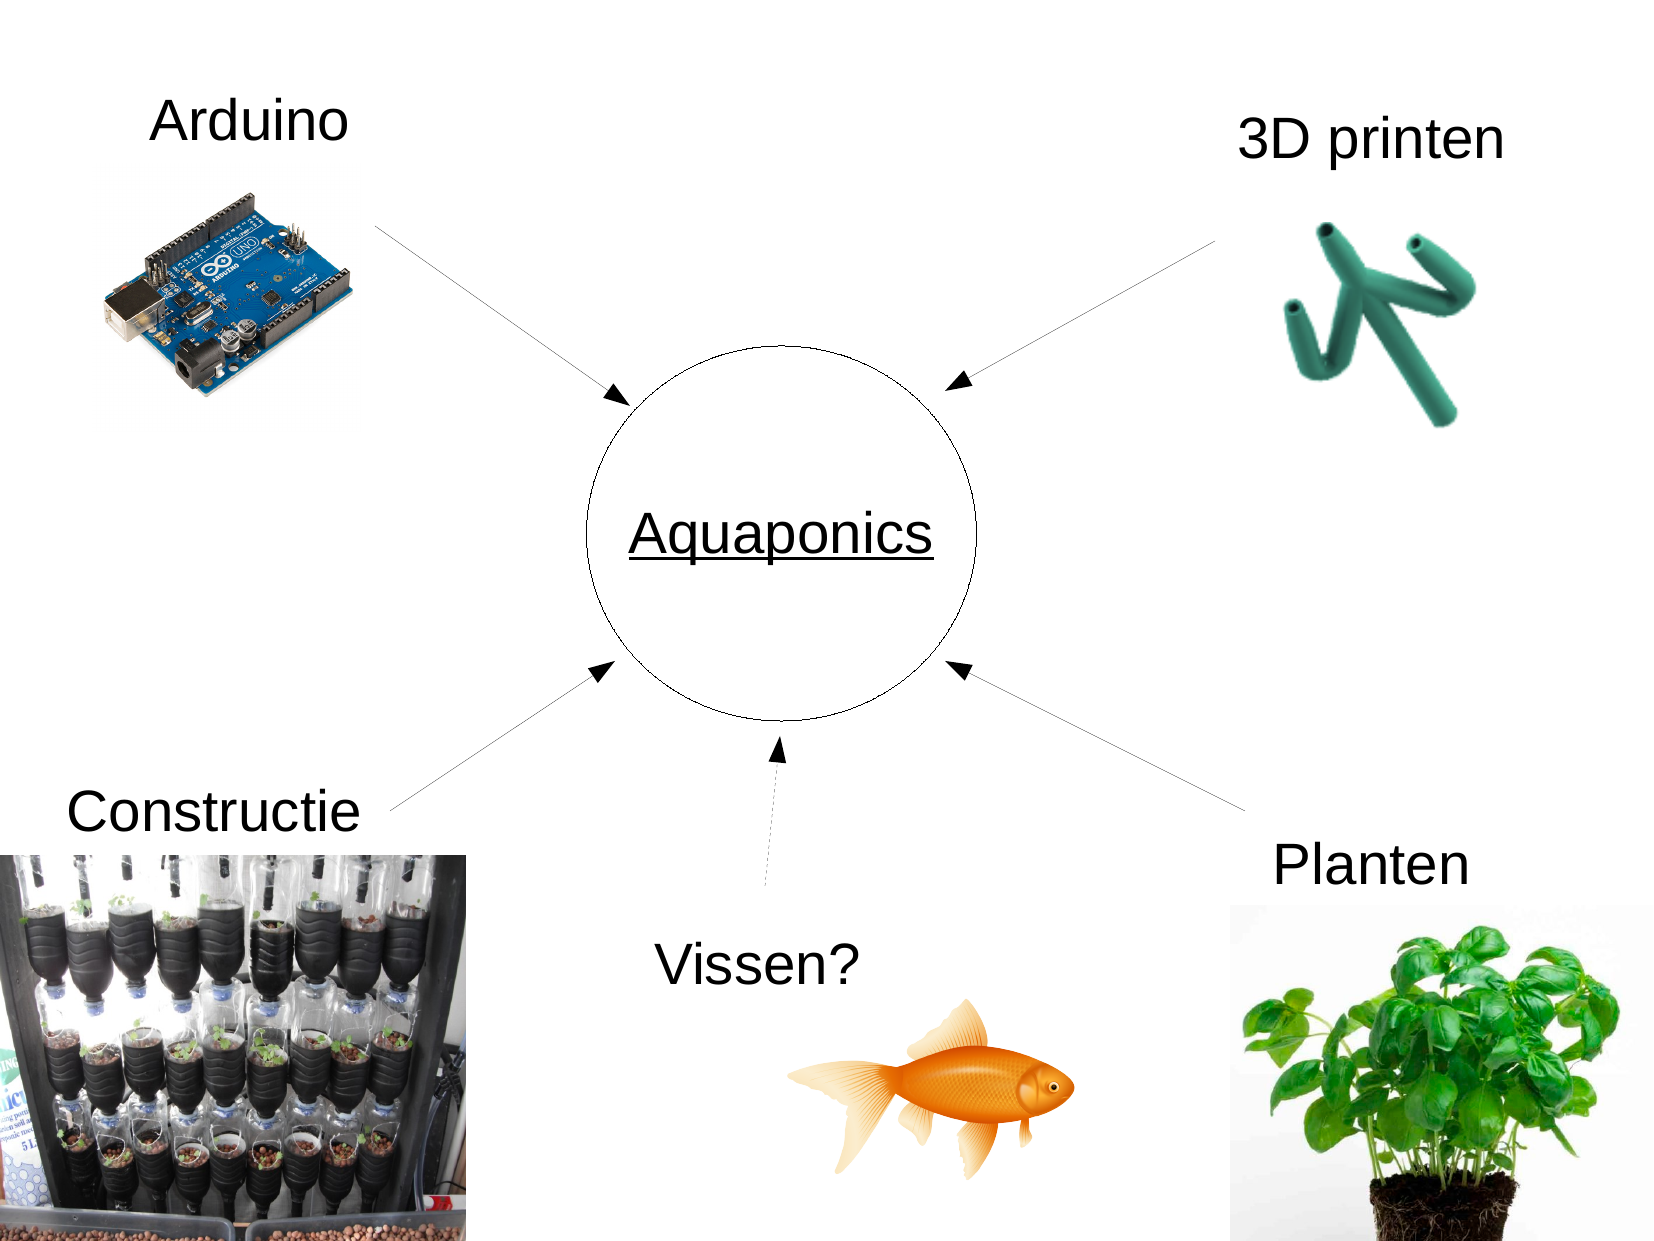

Arduino
3D printen
Aquaponics
Constructie
Planten
Vissen?